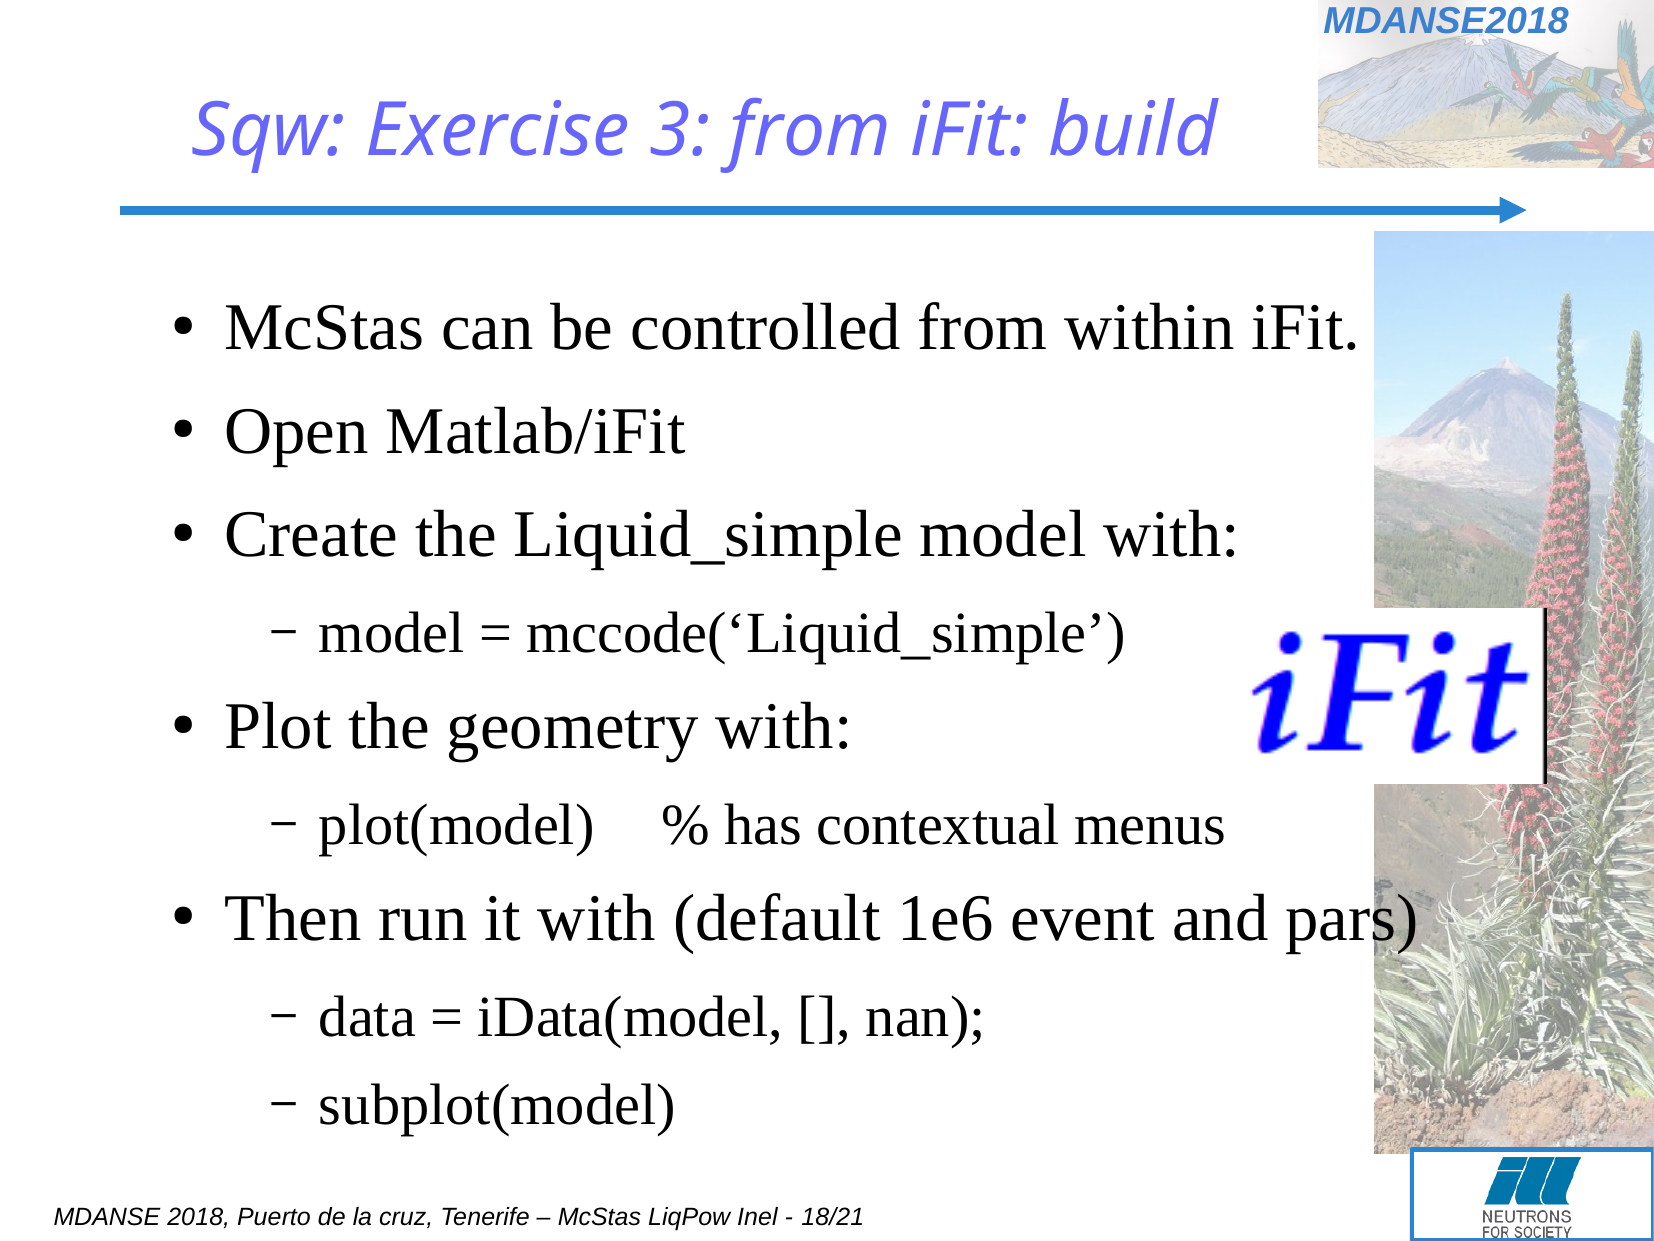

# Sqw: Exercise 3: from iFit: build
McStas can be controlled from within iFit.
Open Matlab/iFit
Create the Liquid_simple model with:
model = mccode(‘Liquid_simple’)
Plot the geometry with:
plot(model)	% has contextual menus
Then run it with (default 1e6 event and pars)
data = iData(model, [], nan);
subplot(model)